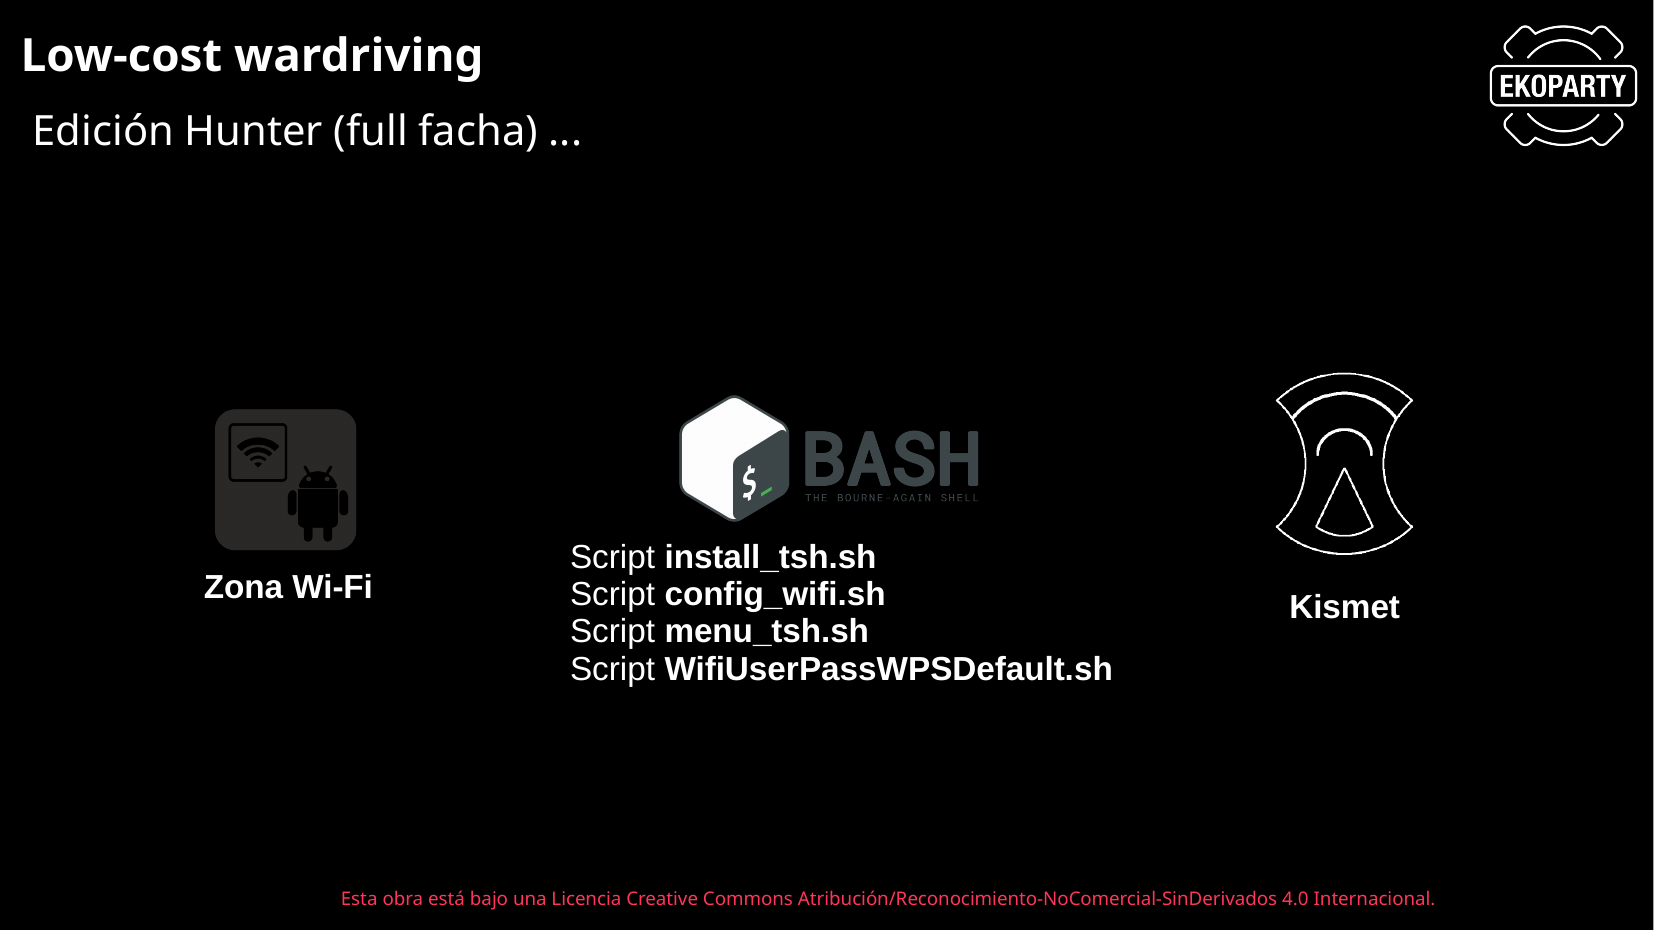

Low-cost wardriving
Edición Hunter (full facha) ...
Script install_tsh.sh
Script config_wifi.sh
Script menu_tsh.sh
Script WifiUserPassWPSDefault.sh
Zona Wi-Fi
Kismet
Esta obra está bajo una Licencia Creative Commons Atribución/Reconocimiento-NoComercial-SinDerivados 4.0 Internacional.